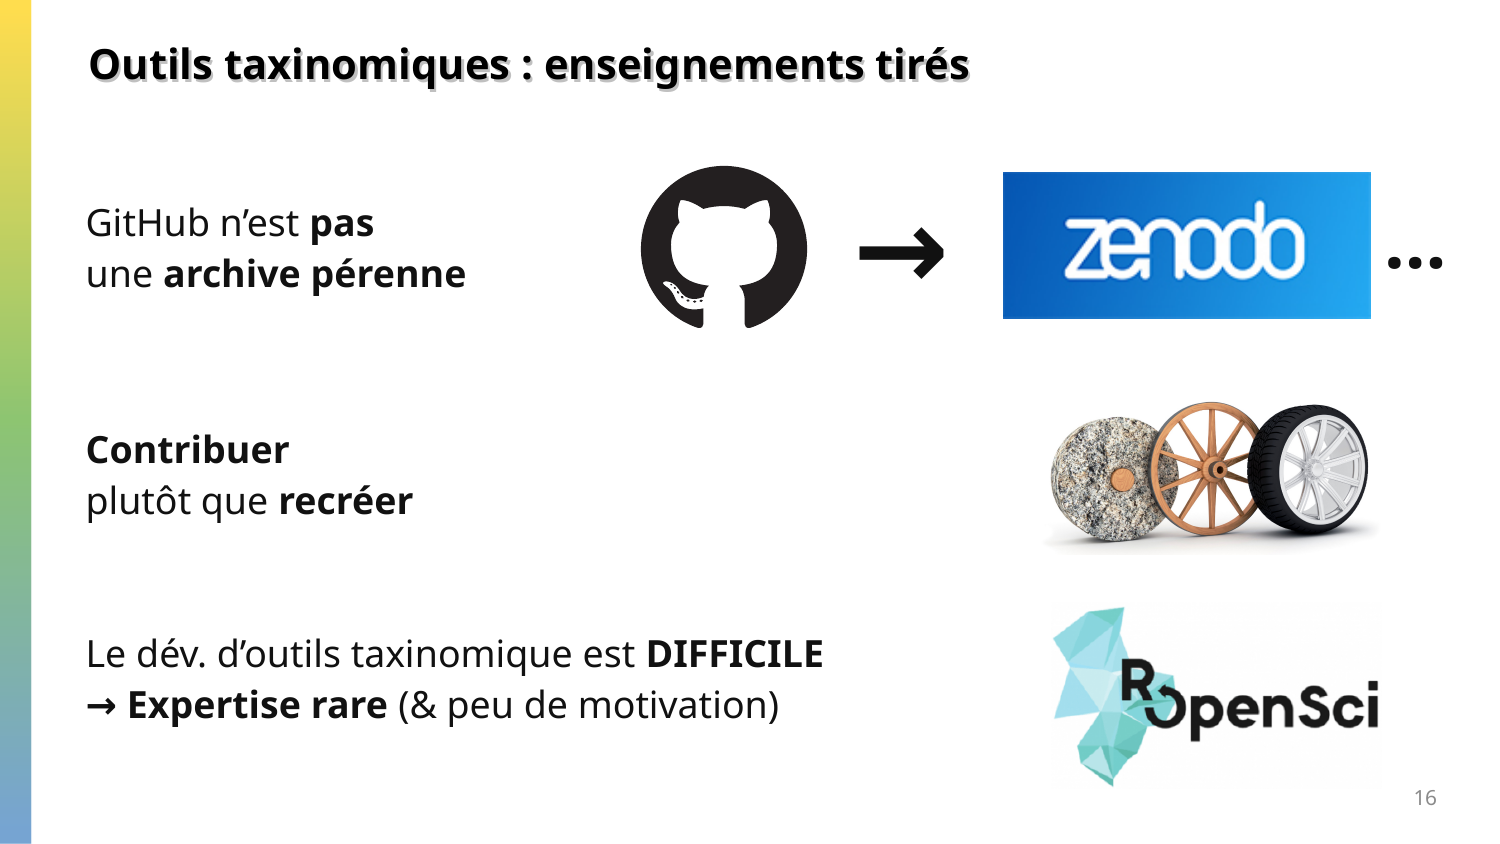

# Outils taxinomiques : enseignements tirés
→
…
GitHub n’est pas
une archive pérenne
Contribuer
plutôt que recréer
Le dév. d’outils taxinomique est DIFFICILE
→ Expertise rare (& peu de motivation)